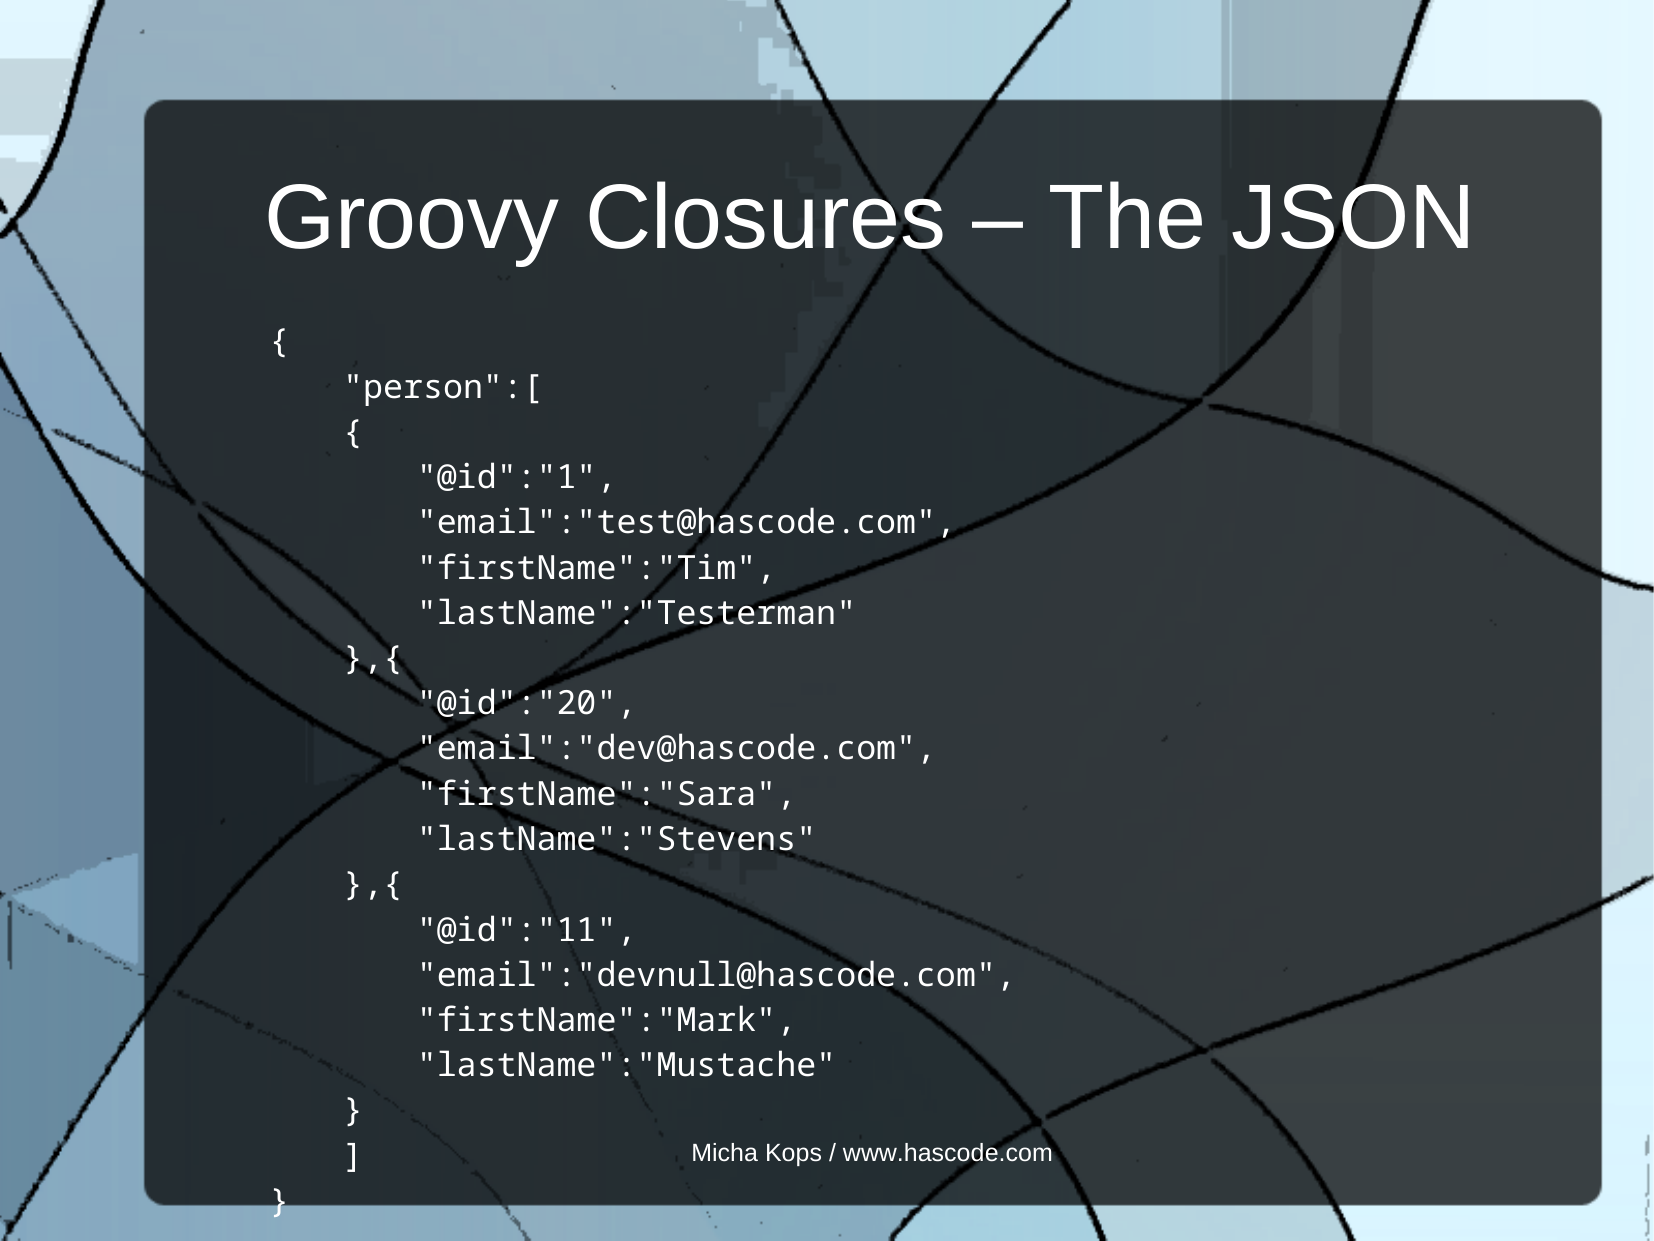

# Groovy Closures – The JSON
{
	"person":[
	{
		"@id":"1",
		"email":"test@hascode.com",
		"firstName":"Tim",
		"lastName":"Testerman"
	},{
		"@id":"20",
		"email":"dev@hascode.com",
		"firstName":"Sara",
		"lastName":"Stevens"
	},{
		"@id":"11",
		"email":"devnull@hascode.com",
		"firstName":"Mark",
		"lastName":"Mustache"
	}
	]
}